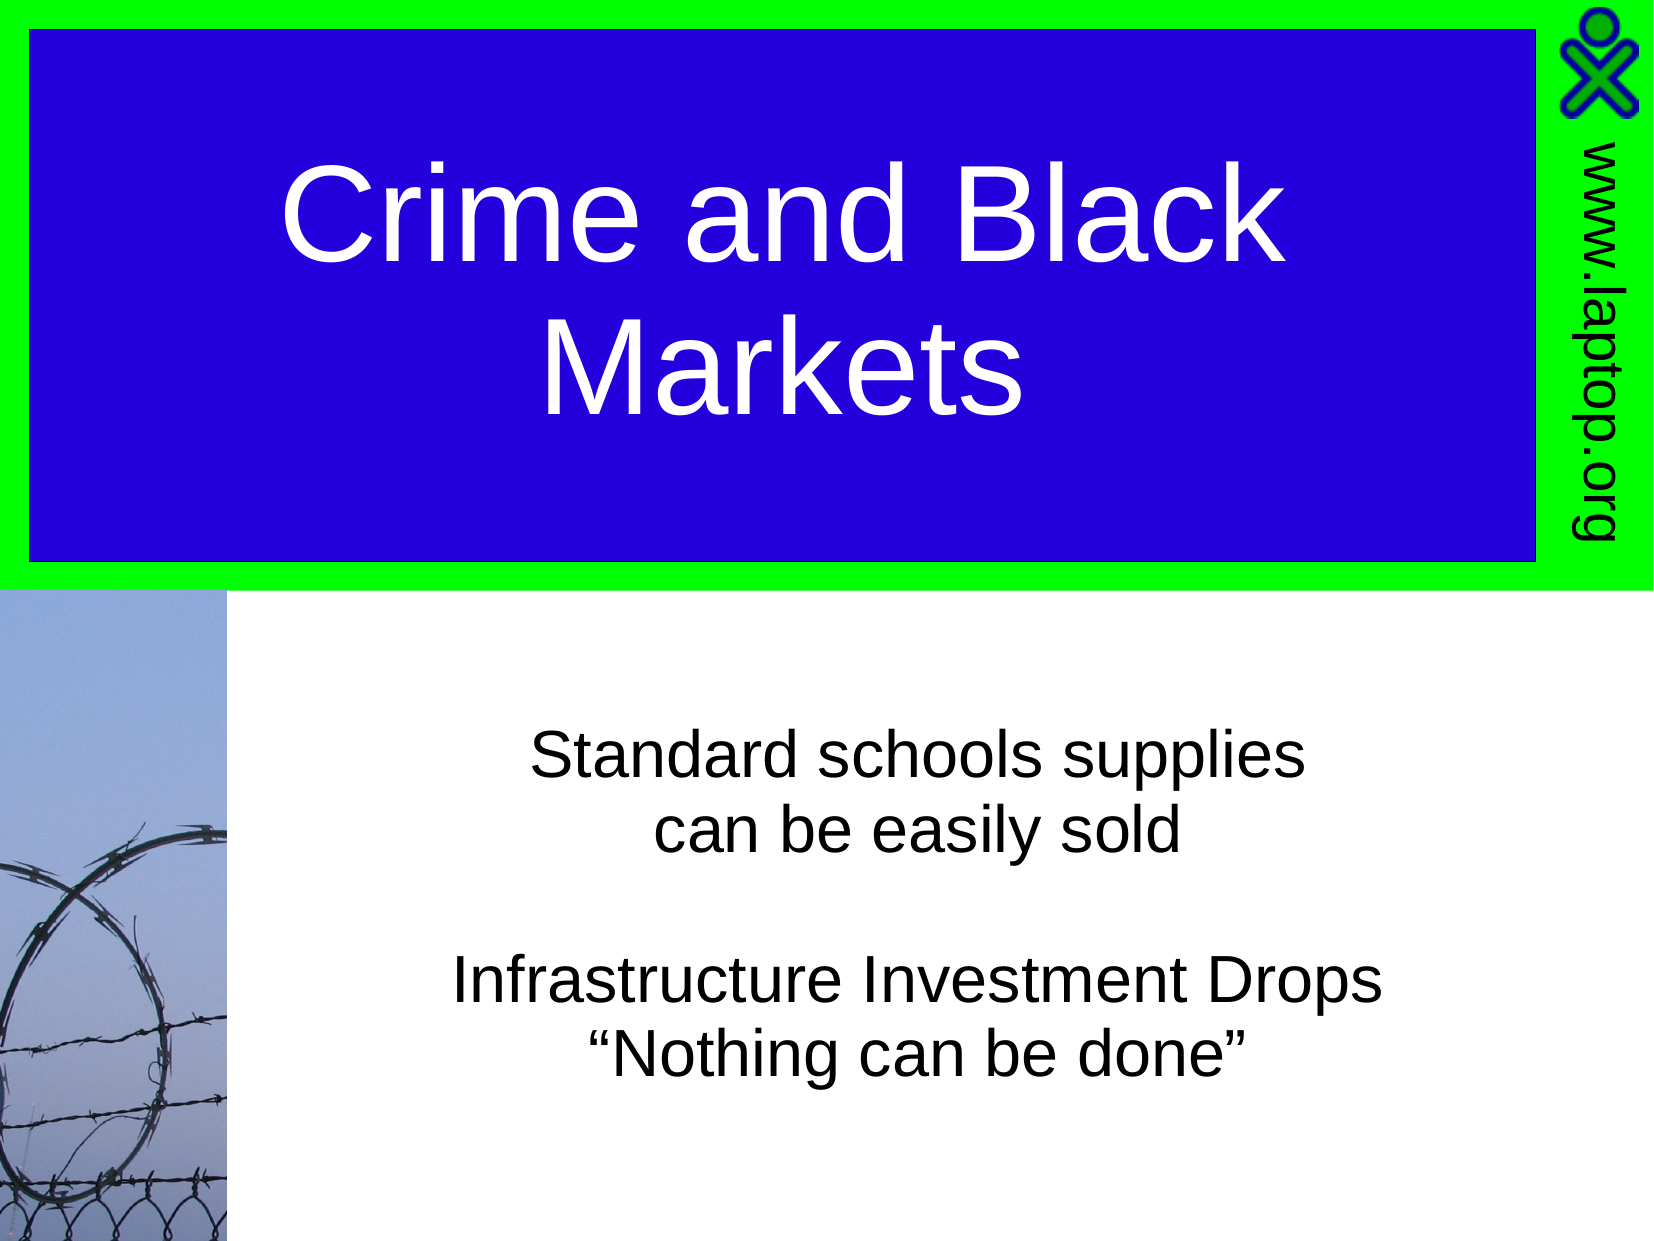

# Crime and Black Markets
Standard schools supplies
can be easily sold
Infrastructure Investment Drops
“Nothing can be done”